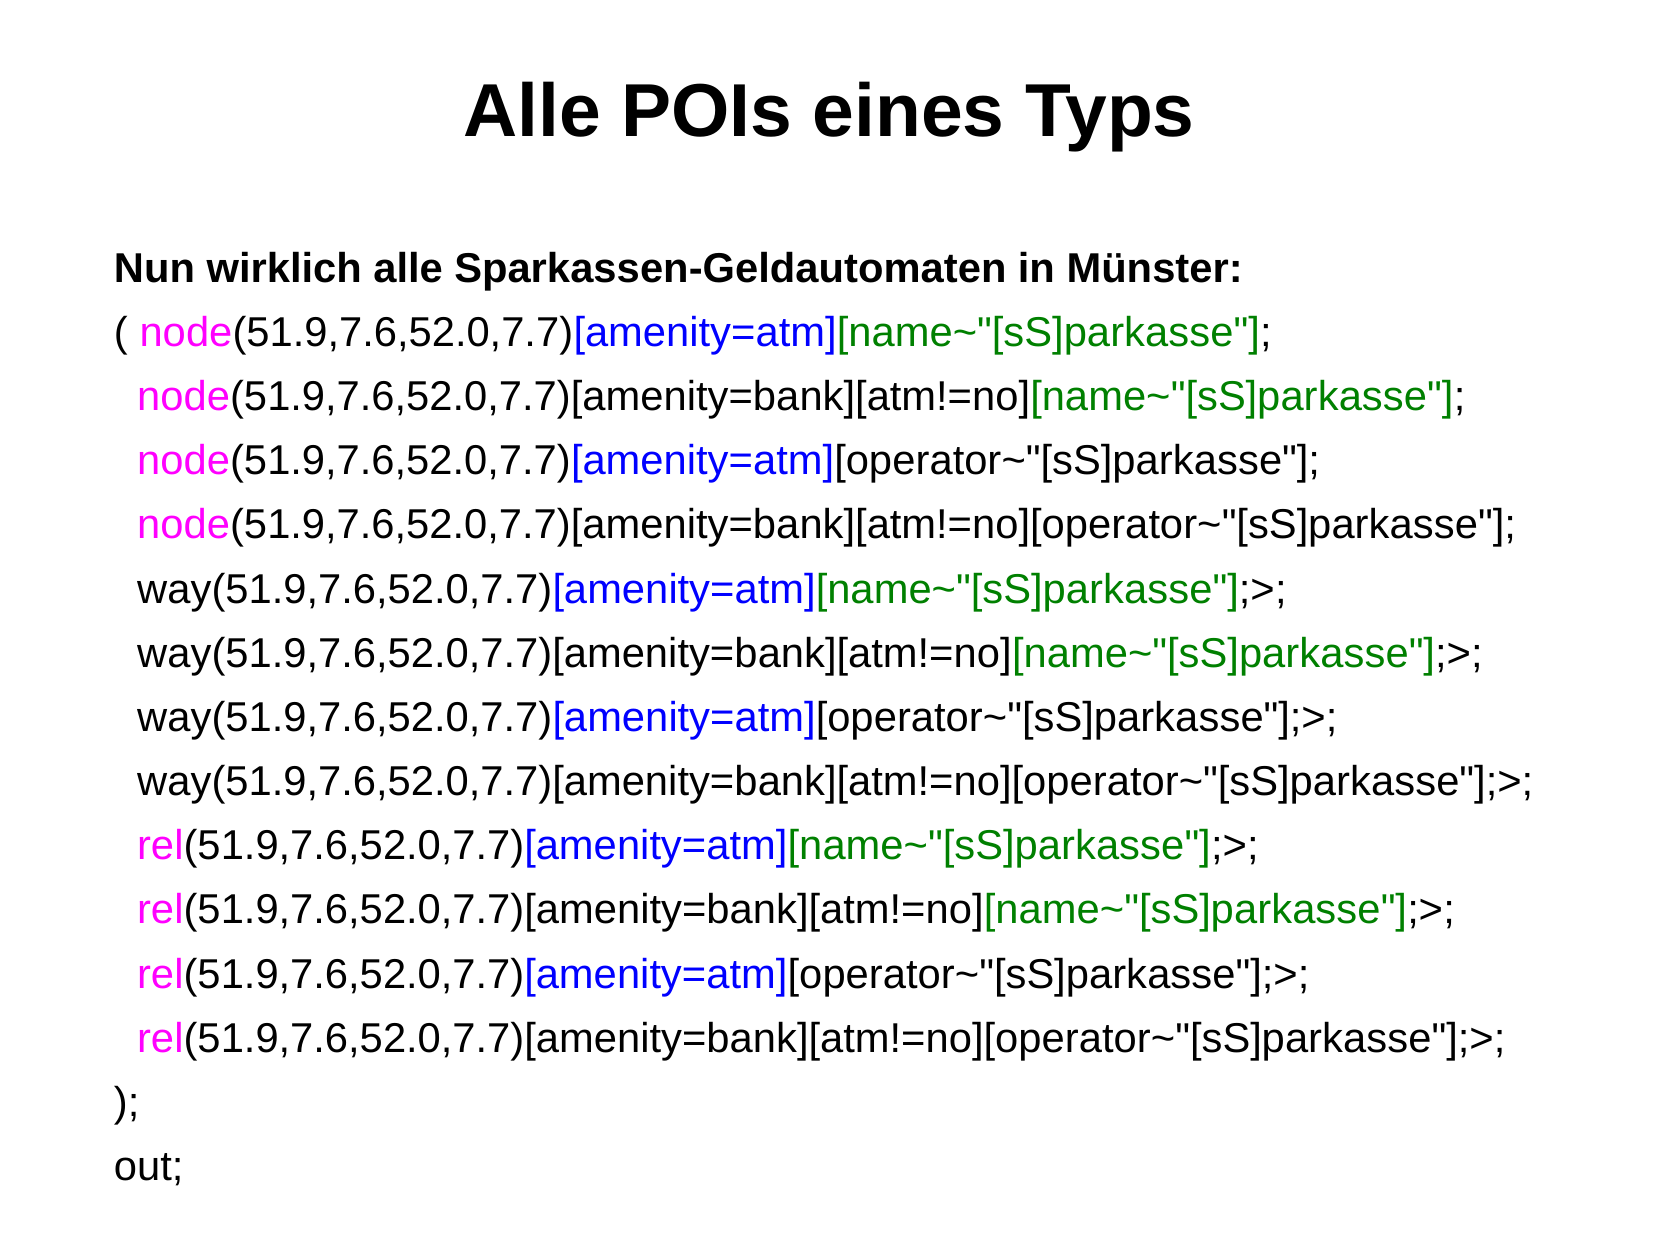

Alle POIs eines Typs
Nun wirklich alle Sparkassen-Geldautomaten in Münster:
( node(51.9,7.6,52.0,7.7)[amenity=atm][name~"[sS]parkasse"];
 node(51.9,7.6,52.0,7.7)[amenity=bank][atm!=no][name~"[sS]parkasse"];
 node(51.9,7.6,52.0,7.7)[amenity=atm][operator~"[sS]parkasse"];
 node(51.9,7.6,52.0,7.7)[amenity=bank][atm!=no][operator~"[sS]parkasse"];
 way(51.9,7.6,52.0,7.7)[amenity=atm][name~"[sS]parkasse"];>;
 way(51.9,7.6,52.0,7.7)[amenity=bank][atm!=no][name~"[sS]parkasse"];>;
 way(51.9,7.6,52.0,7.7)[amenity=atm][operator~"[sS]parkasse"];>;
 way(51.9,7.6,52.0,7.7)[amenity=bank][atm!=no][operator~"[sS]parkasse"];>;
 rel(51.9,7.6,52.0,7.7)[amenity=atm][name~"[sS]parkasse"];>;
 rel(51.9,7.6,52.0,7.7)[amenity=bank][atm!=no][name~"[sS]parkasse"];>;
 rel(51.9,7.6,52.0,7.7)[amenity=atm][operator~"[sS]parkasse"];>;
 rel(51.9,7.6,52.0,7.7)[amenity=bank][atm!=no][operator~"[sS]parkasse"];>;
);
out;